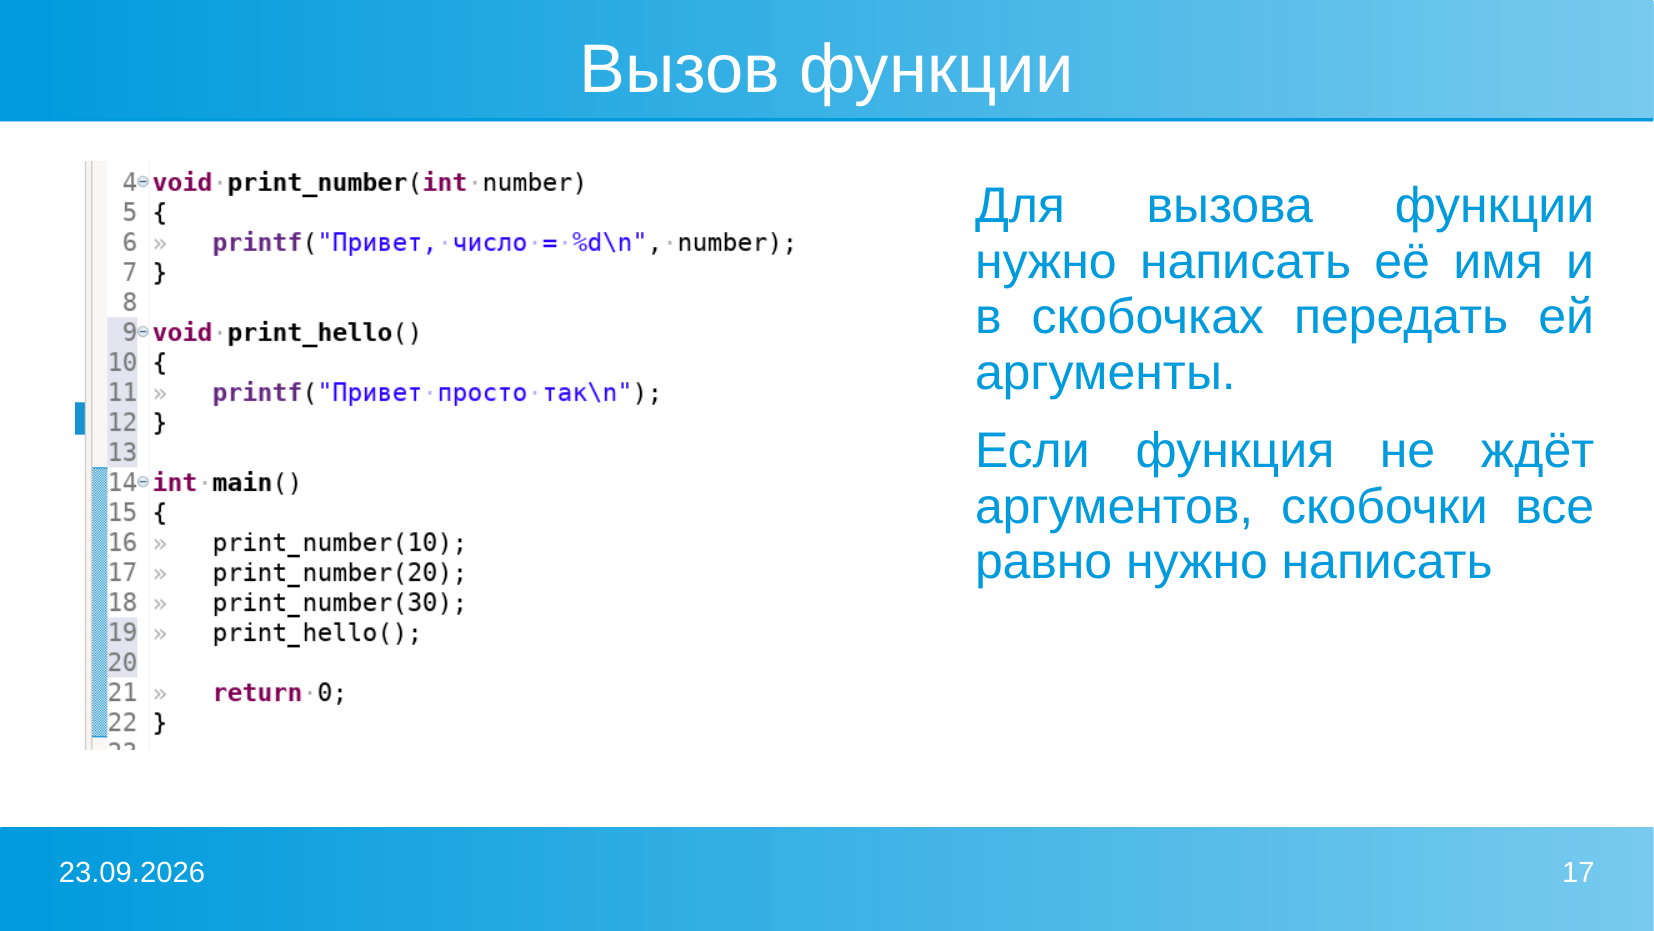

# Вызов функции
Для вызова функции нужно написать её имя и в скобочках передать ей аргументы.
Если функция не ждёт аргументов, скобочки все равно нужно написать
17